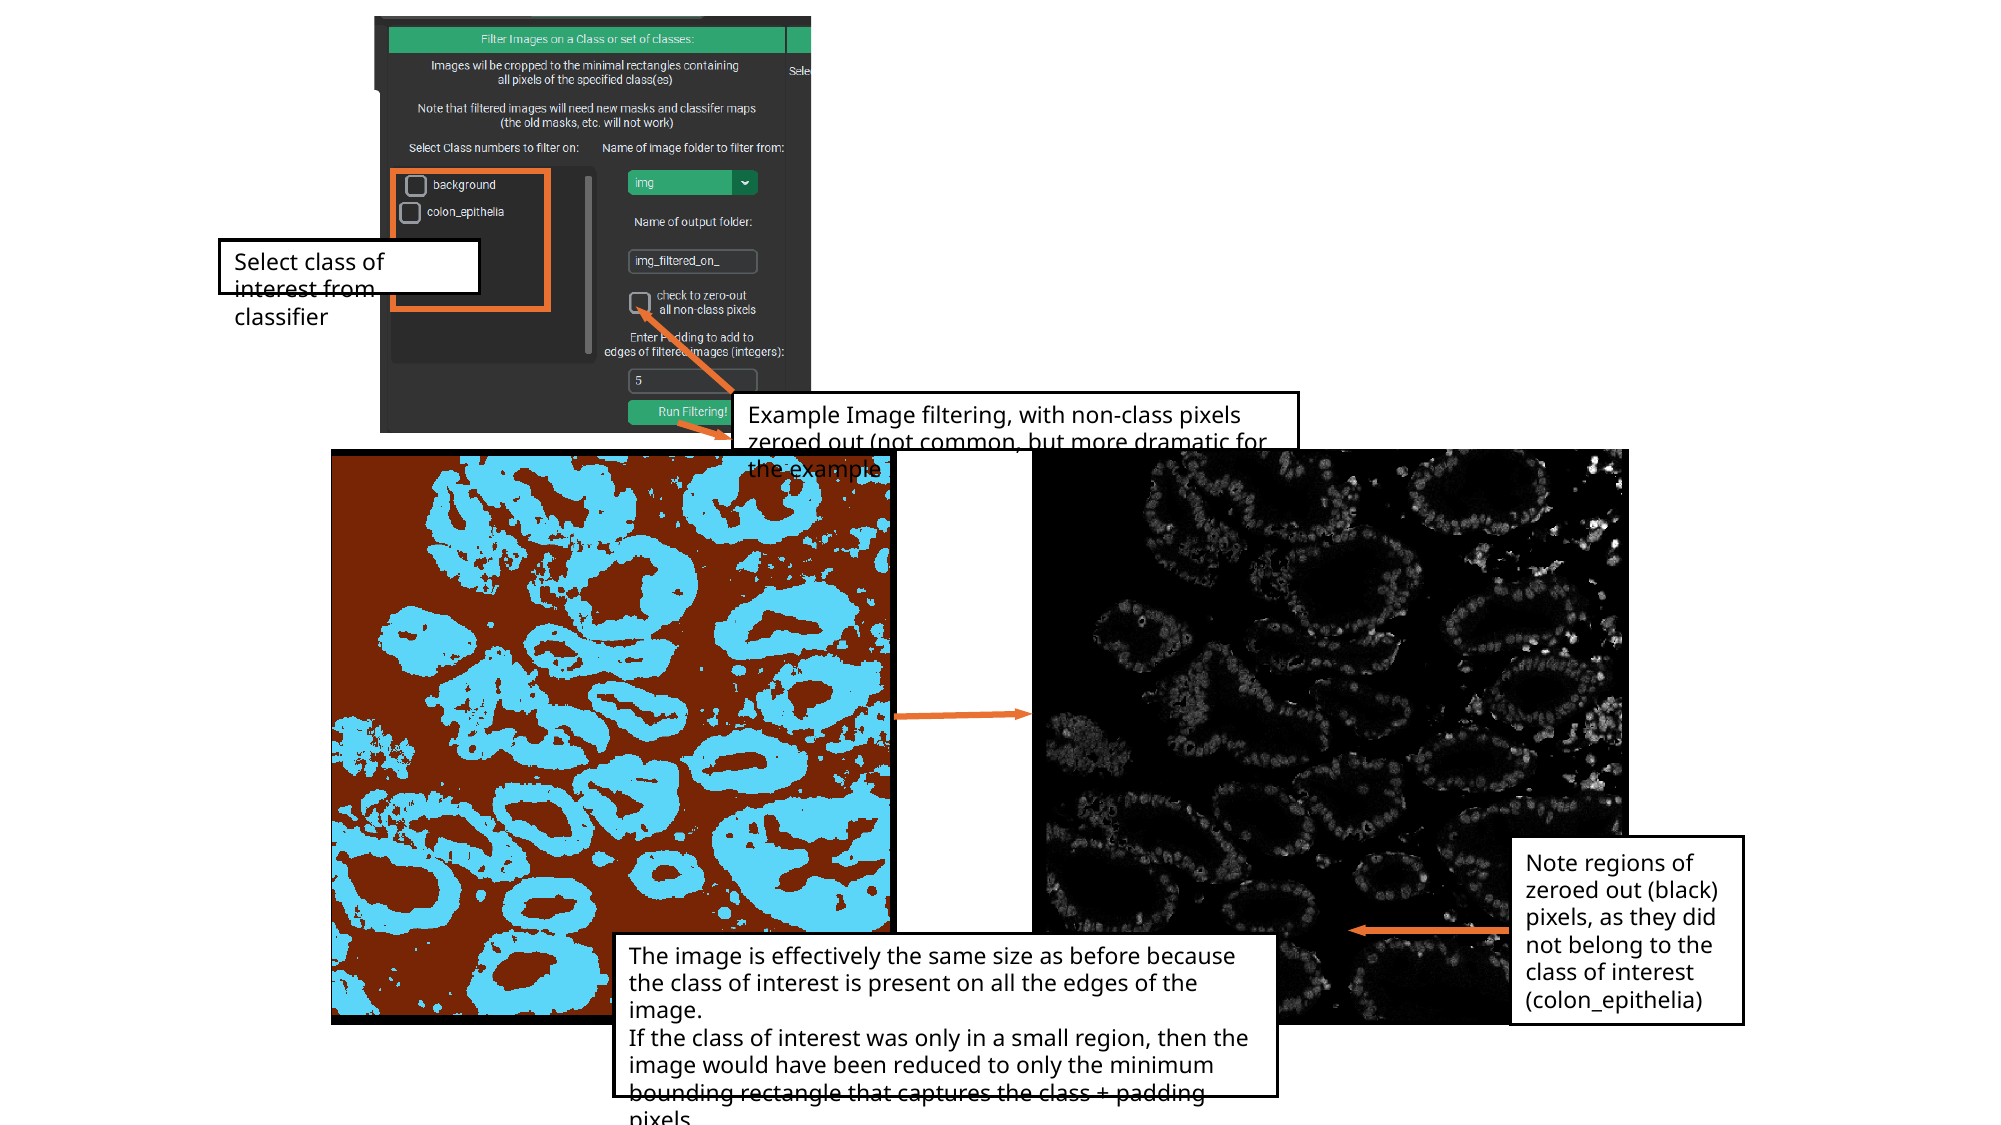

Select class of interest from classifier
Example Image filtering, with non-class pixels zeroed out (not common, but more dramatic for the example
Note regions of zeroed out (black) pixels, as they did not belong to the class of interest (colon_epithelia)
The image is effectively the same size as before because the class of interest is present on all the edges of the image.
If the class of interest was only in a small region, then the image would have been reduced to only the minimum bounding rectangle that captures the class + padding pixels.